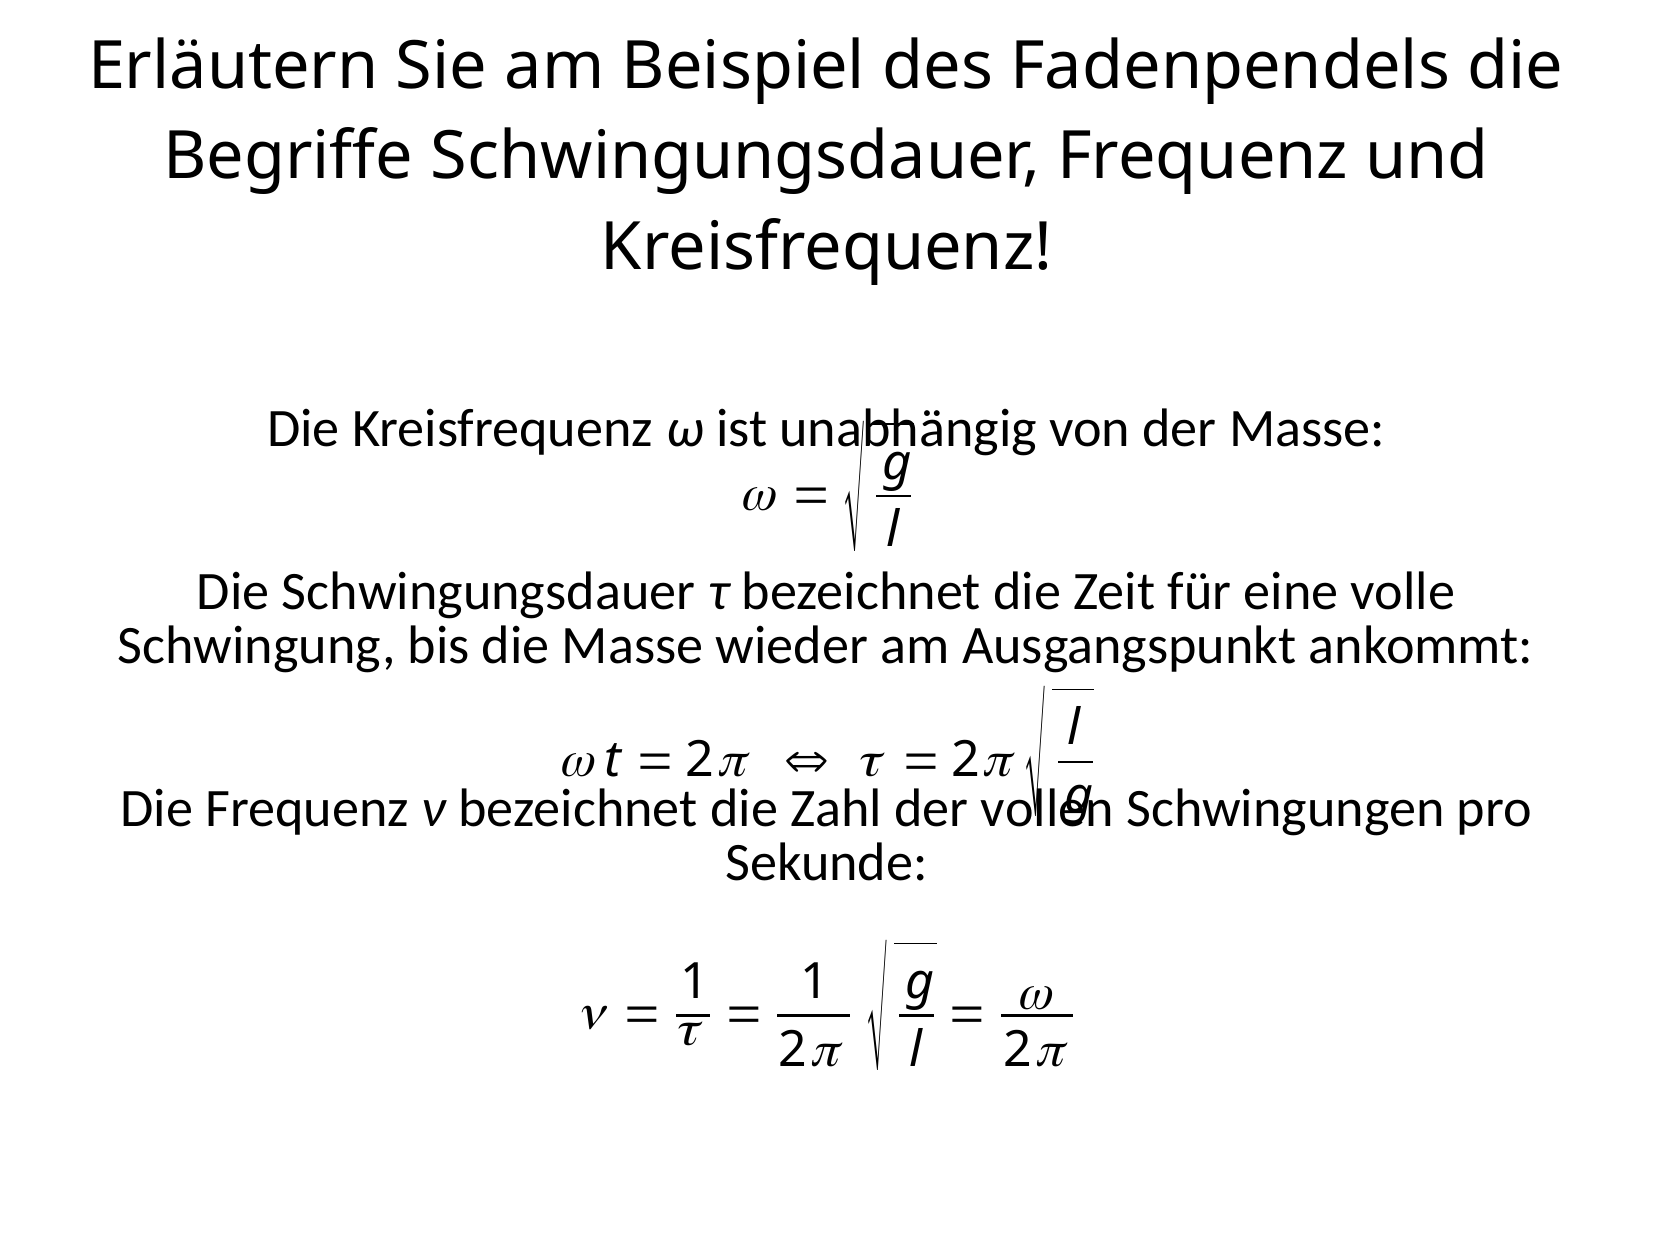

# Erläutern Sie am Beispiel des Fadenpendels die Begriffe Schwingungsdauer, Frequenz und Kreisfrequenz!
Die Kreisfrequenz ω ist unabhängig von der Masse:
Die Schwingungsdauer τ bezeichnet die Zeit für eine volle Schwingung, bis die Masse wieder am Ausgangspunkt ankommt:
Die Frequenz ν bezeichnet die Zahl der vollen Schwingungen pro Sekunde: